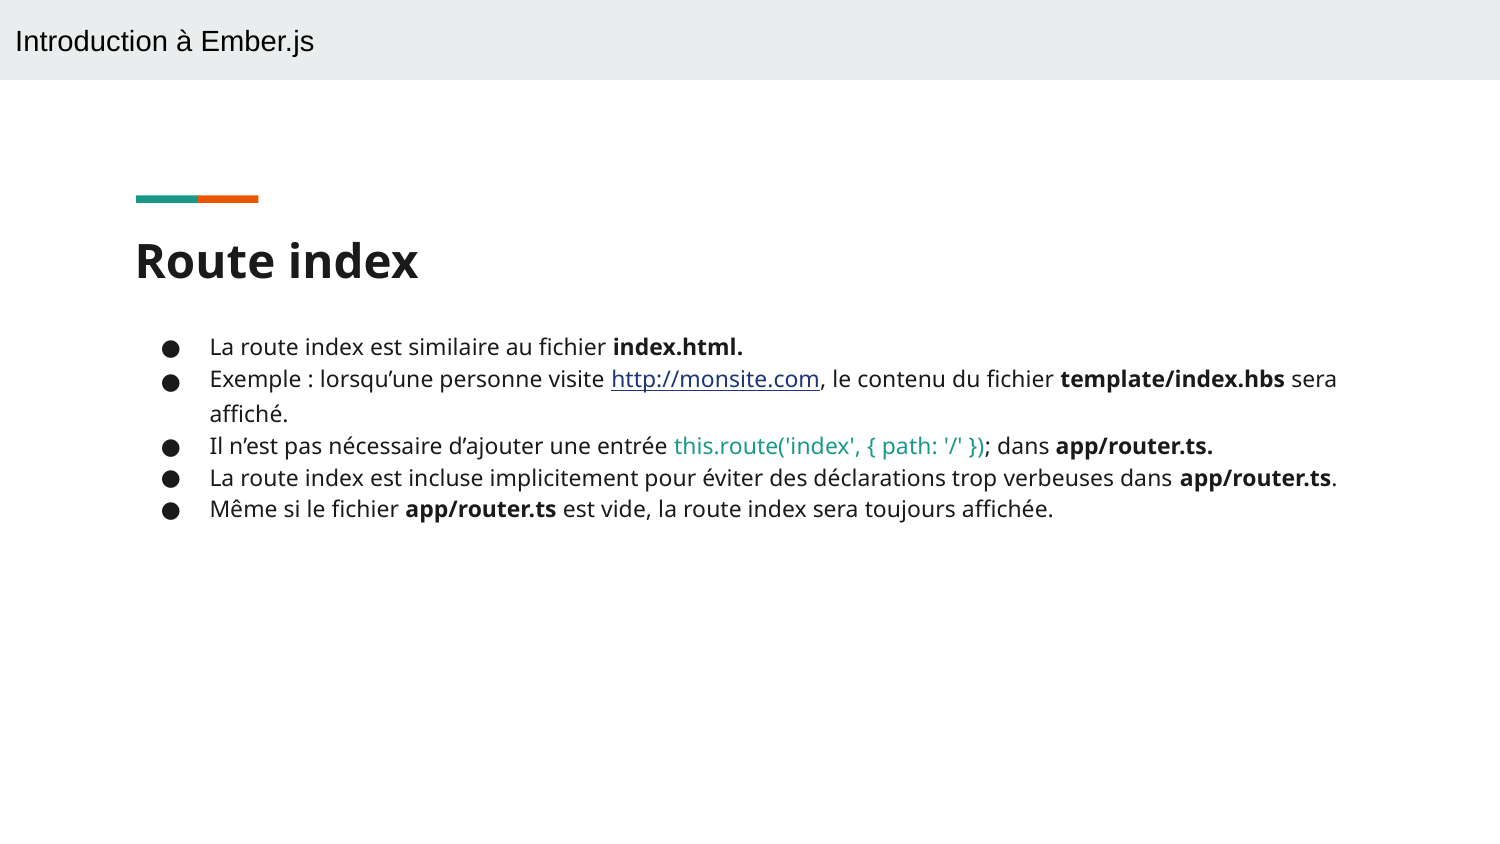

# Route index
La route index est similaire au fichier index.html.
Exemple : lorsqu’une personne visite http://monsite.com, le contenu du fichier template/index.hbs sera affiché.
Il n’est pas nécessaire d’ajouter une entrée this.route('index', { path: '/' }); dans app/router.ts.
La route index est incluse implicitement pour éviter des déclarations trop verbeuses dans app/router.ts.
Même si le fichier app/router.ts est vide, la route index sera toujours affichée.